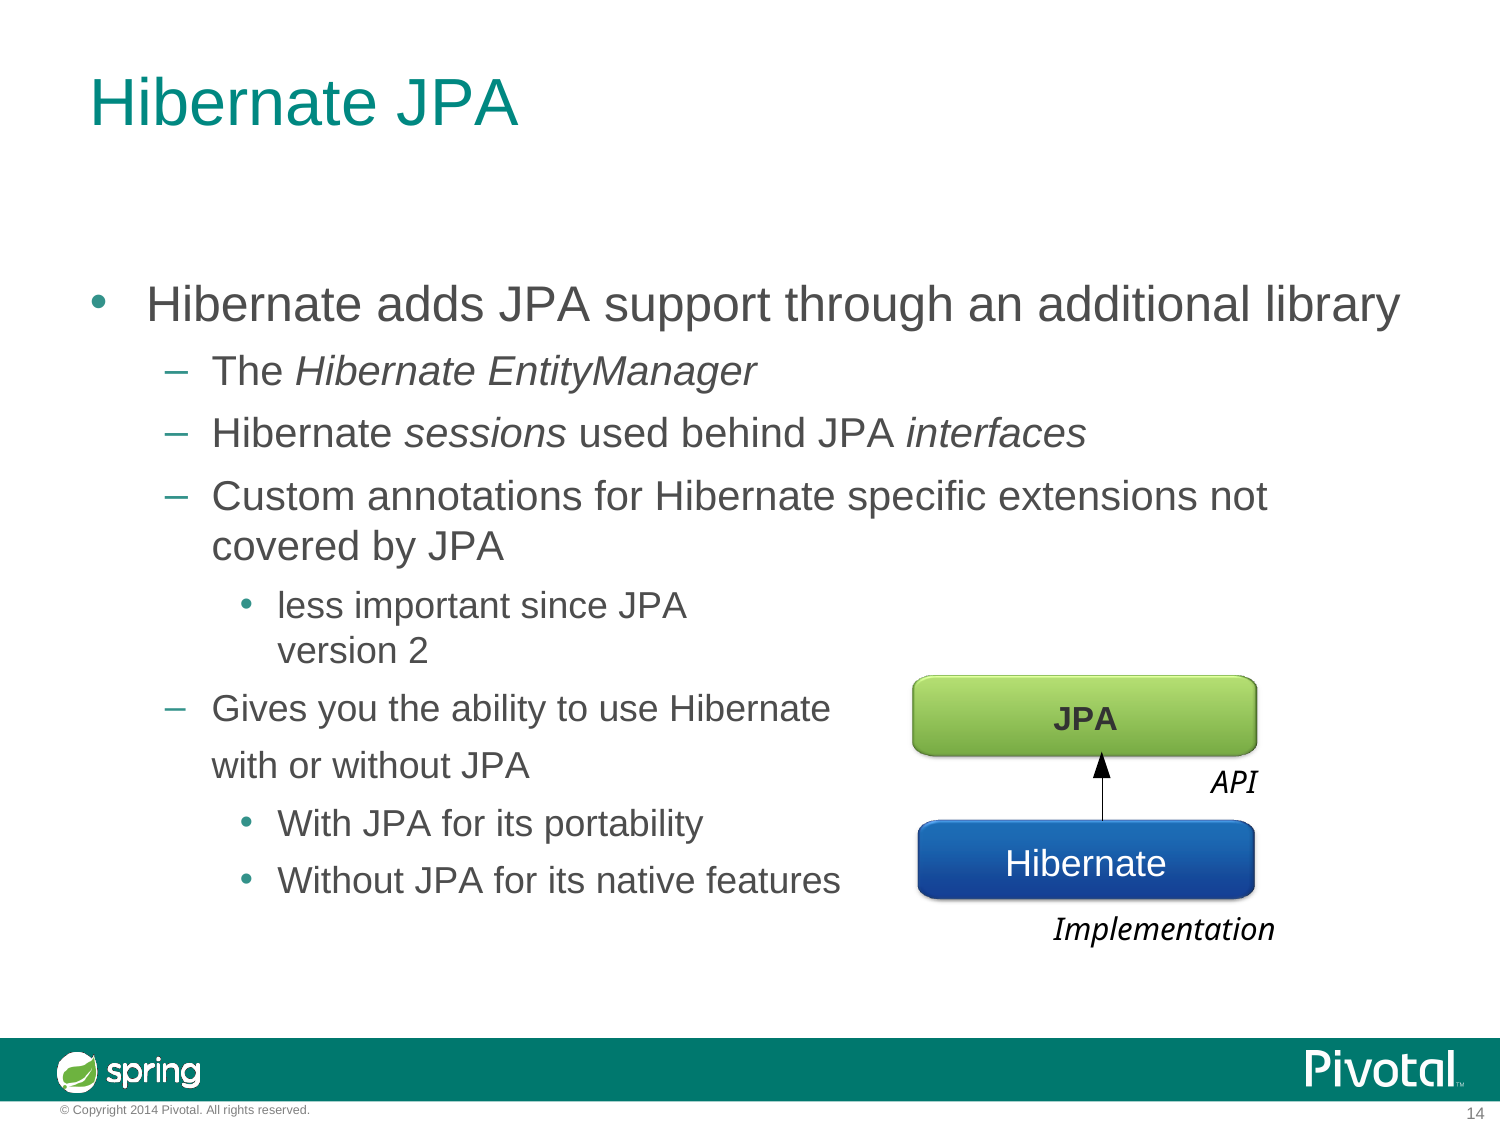

# Hibernate JPA
Hibernate adds JPA support through an additional library
The Hibernate EntityManager
Hibernate sessions used behind JPA interfaces
Custom annotations for Hibernate specific extensions not covered by JPA
less important since JPA
version 2
Gives you the ability to use Hibernate
with or without JPA
With JPA for its portability
Without JPA for its native features
JPA
API
Hibernate
Implementation